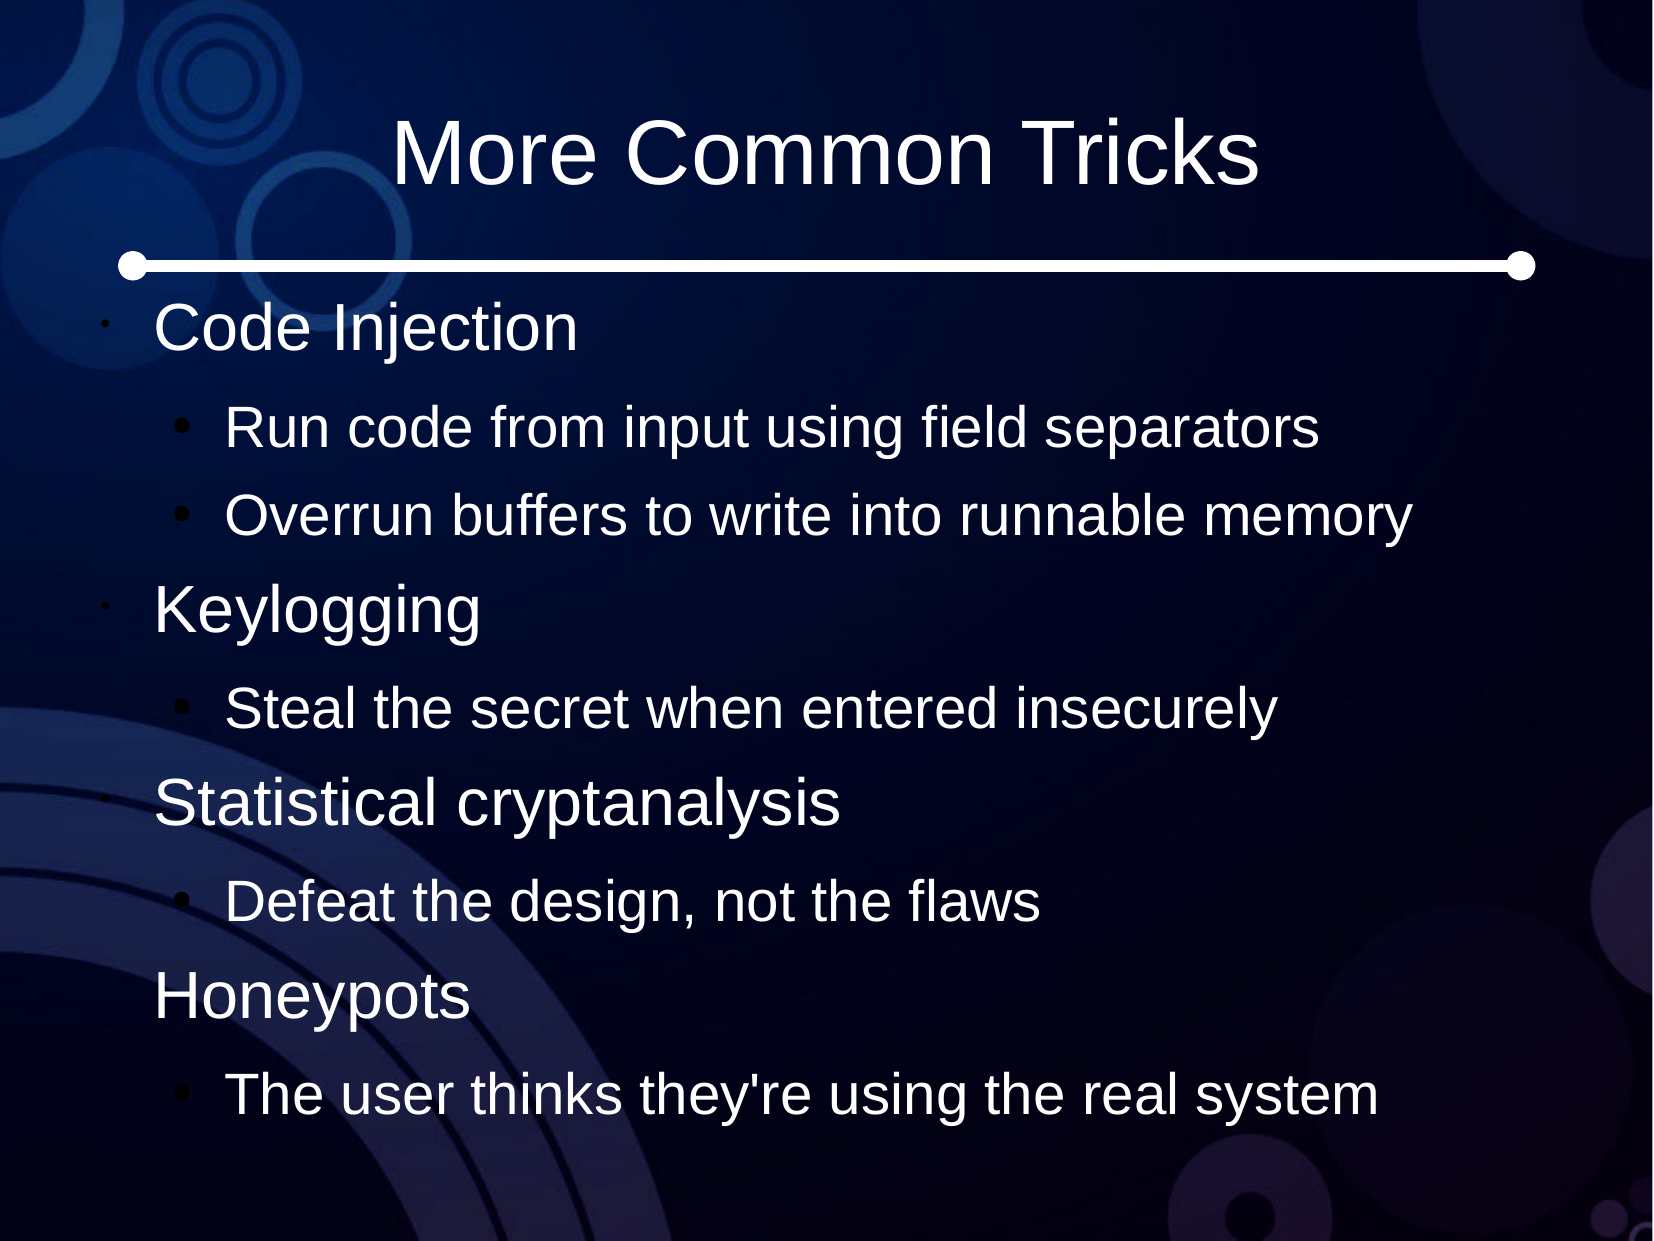

# More Common Tricks
Code Injection
Run code from input using field separators
Overrun buffers to write into runnable memory
Keylogging
Steal the secret when entered insecurely
Statistical cryptanalysis
Defeat the design, not the flaws
Honeypots
The user thinks they're using the real system